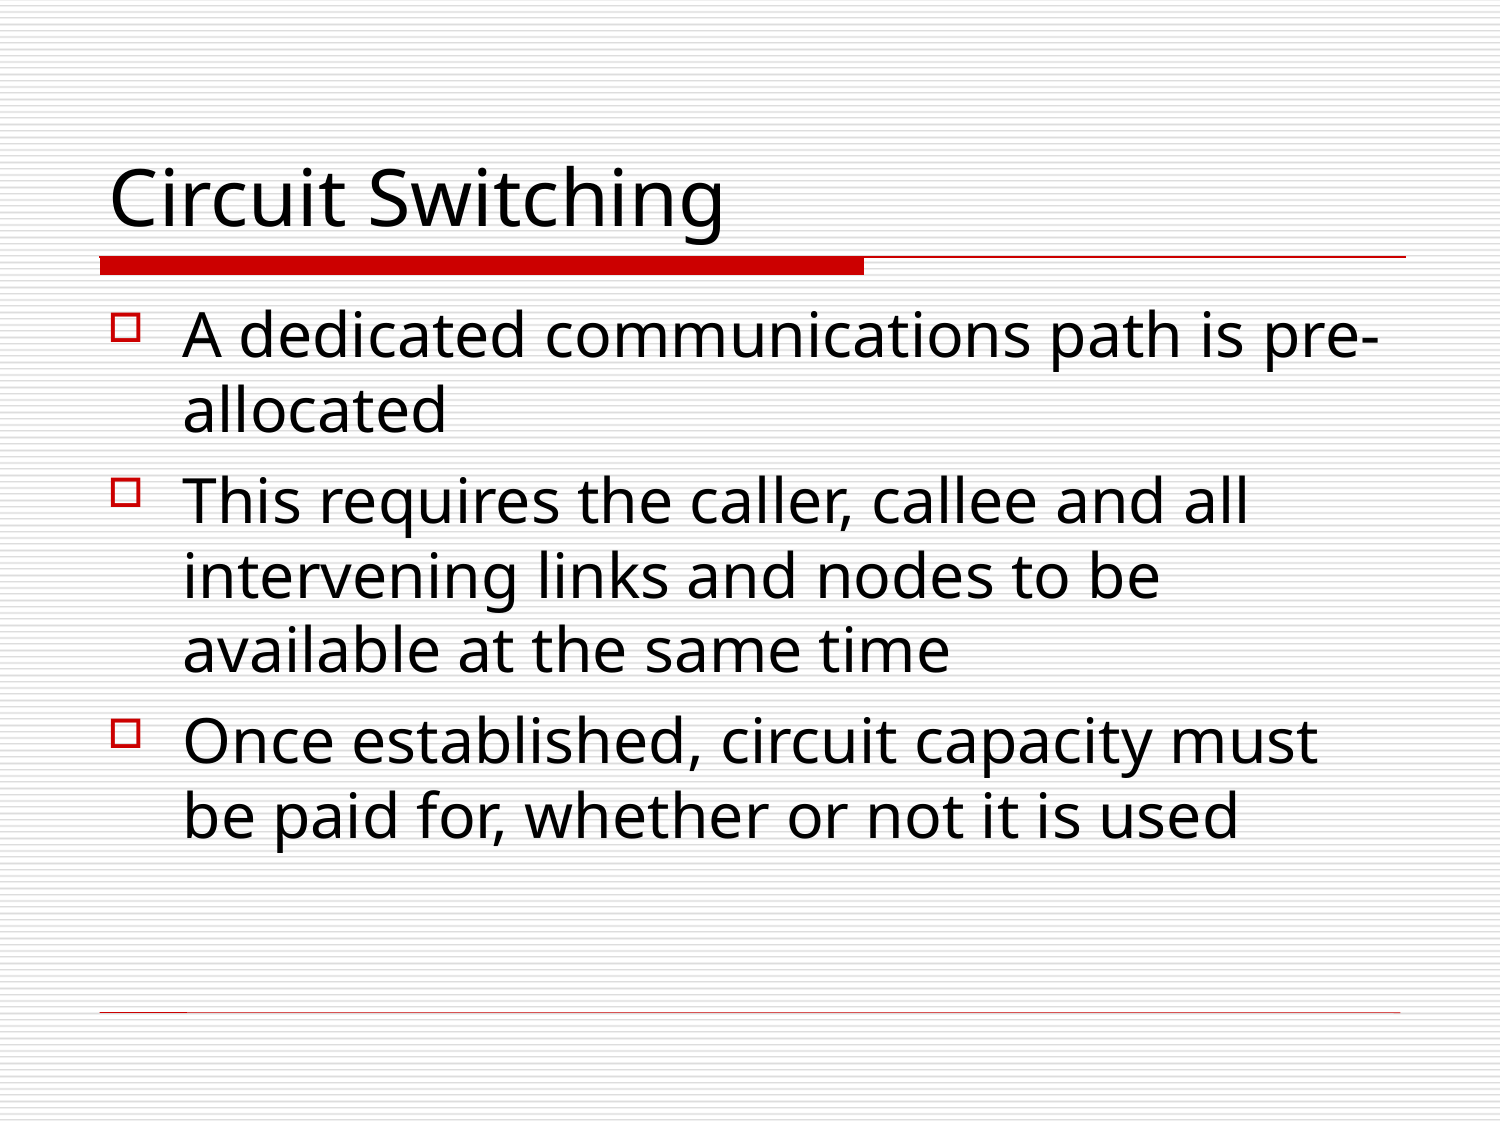

# Circuit Switching
A dedicated communications path is pre-allocated
This requires the caller, callee and all intervening links and nodes to be available at the same time
Once established, circuit capacity must be paid for, whether or not it is used